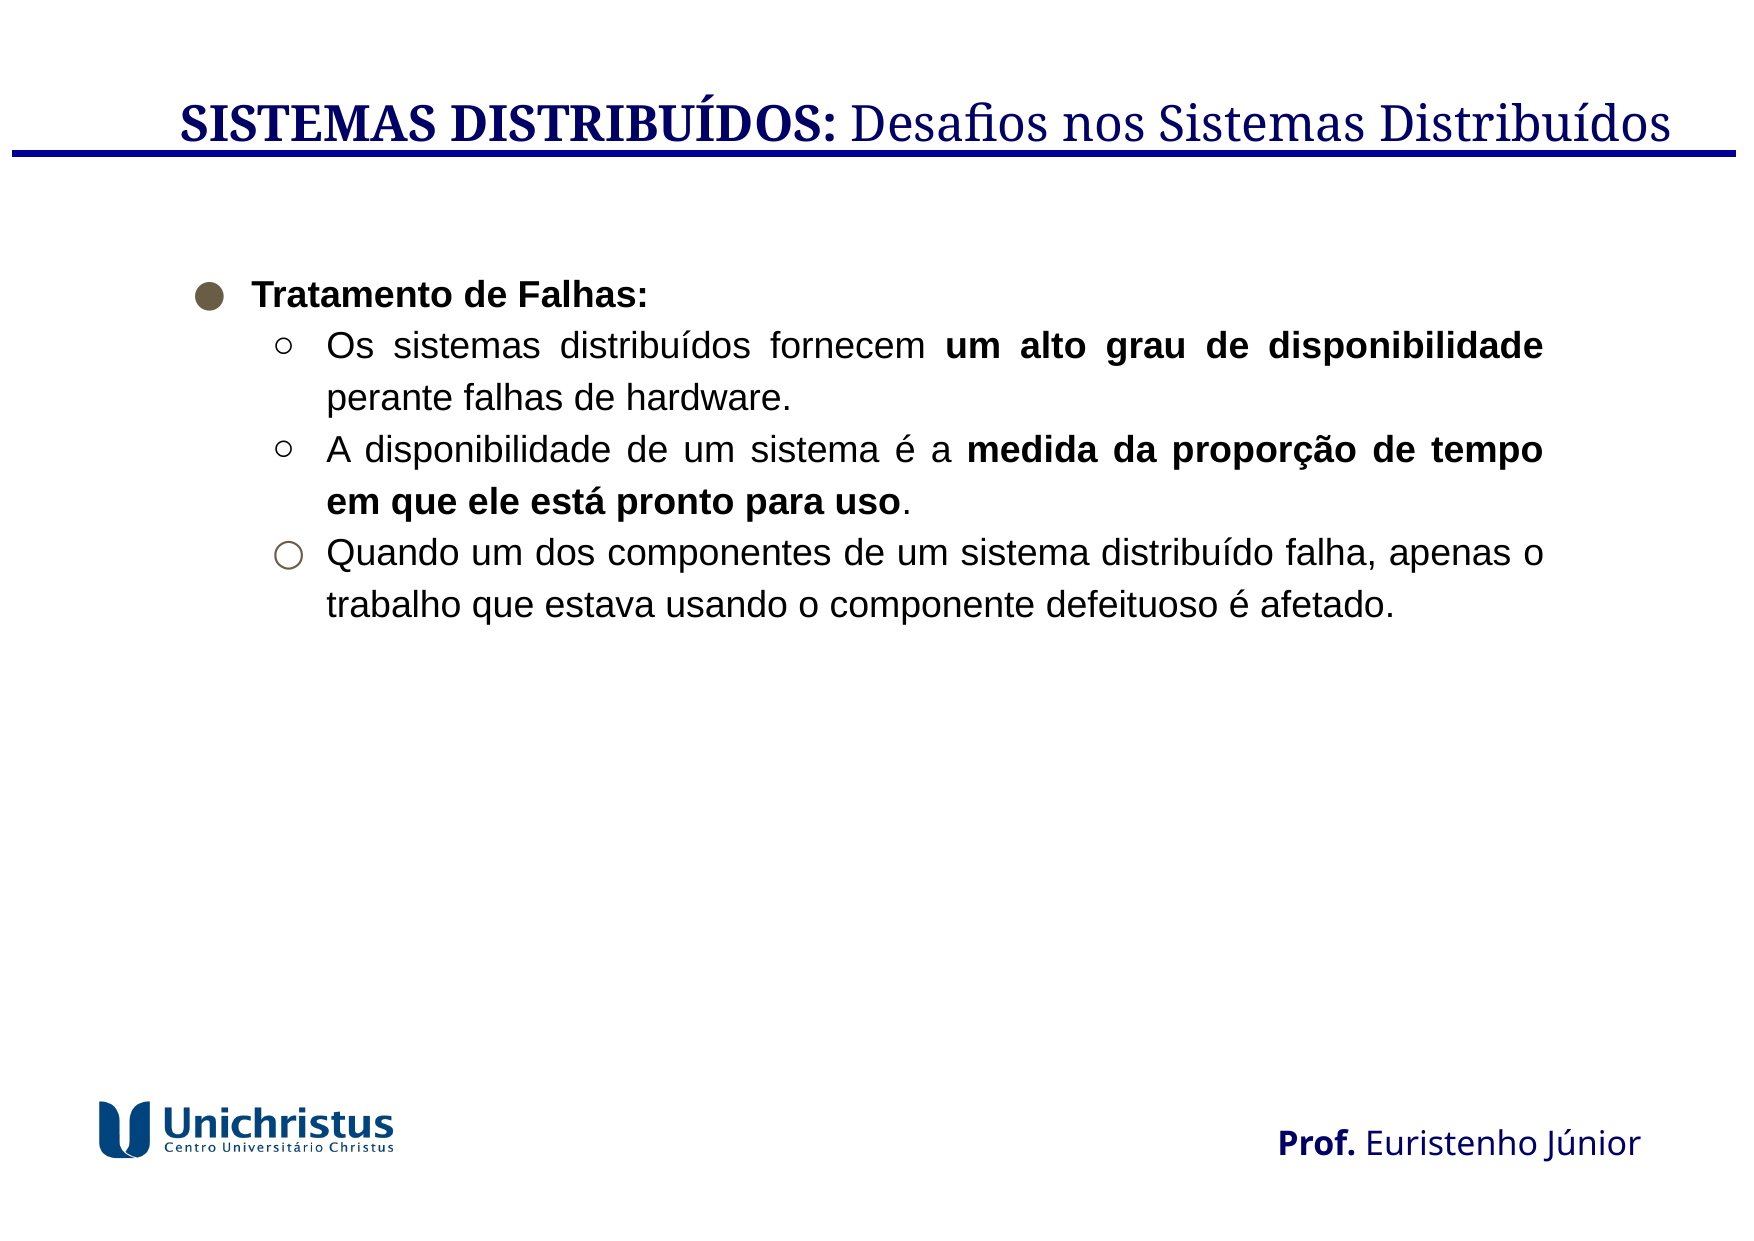

SISTEMAS DISTRIBUÍDOS: Desafios nos Sistemas Distribuídos
Tratamento de Falhas:
Os sistemas distribuídos fornecem um alto grau de disponibilidade perante falhas de hardware.
A disponibilidade de um sistema é a medida da proporção de tempo em que ele está pronto para uso.
Quando um dos componentes de um sistema distribuído falha, apenas o trabalho que estava usando o componente defeituoso é afetado.
Prof. Euristenho Júnior